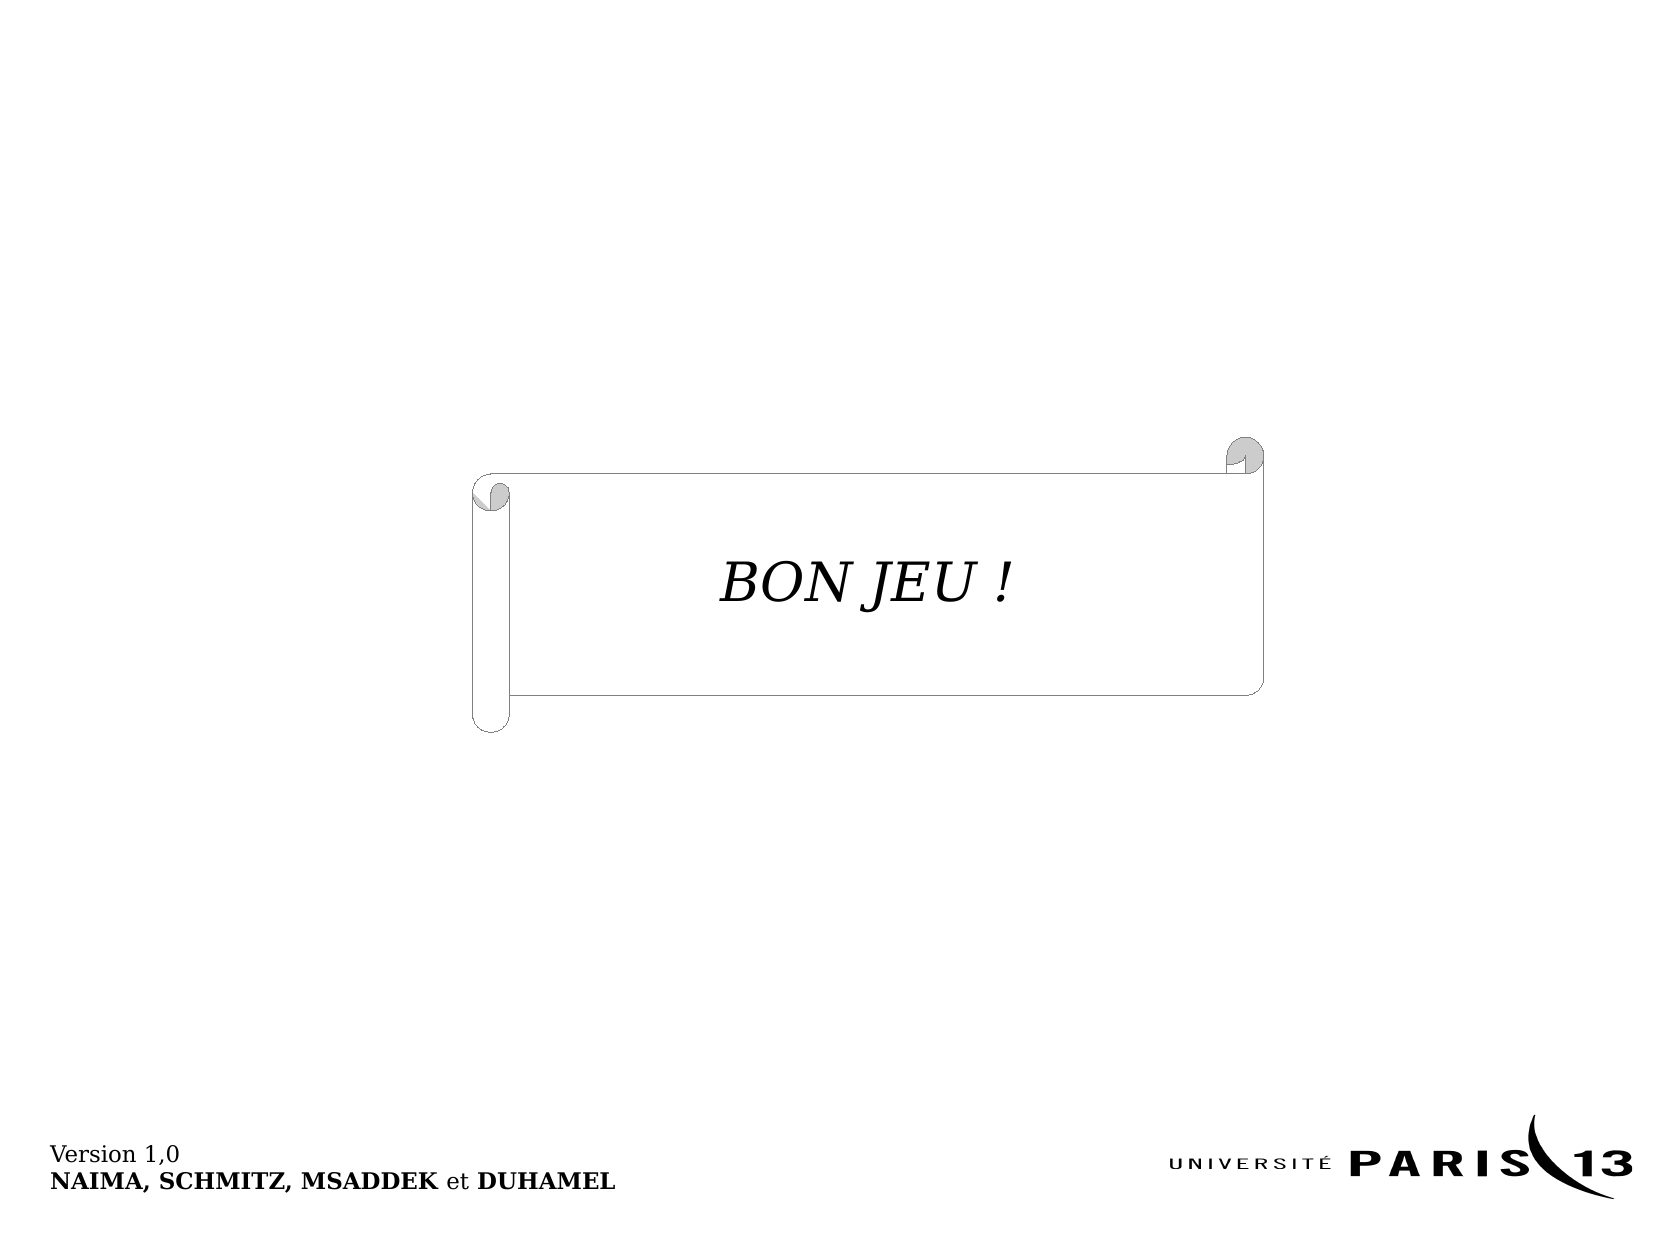

BON JEU !
Version 1,0
NAIMA, SCHMITZ, MSADDEK et DUHAMEL